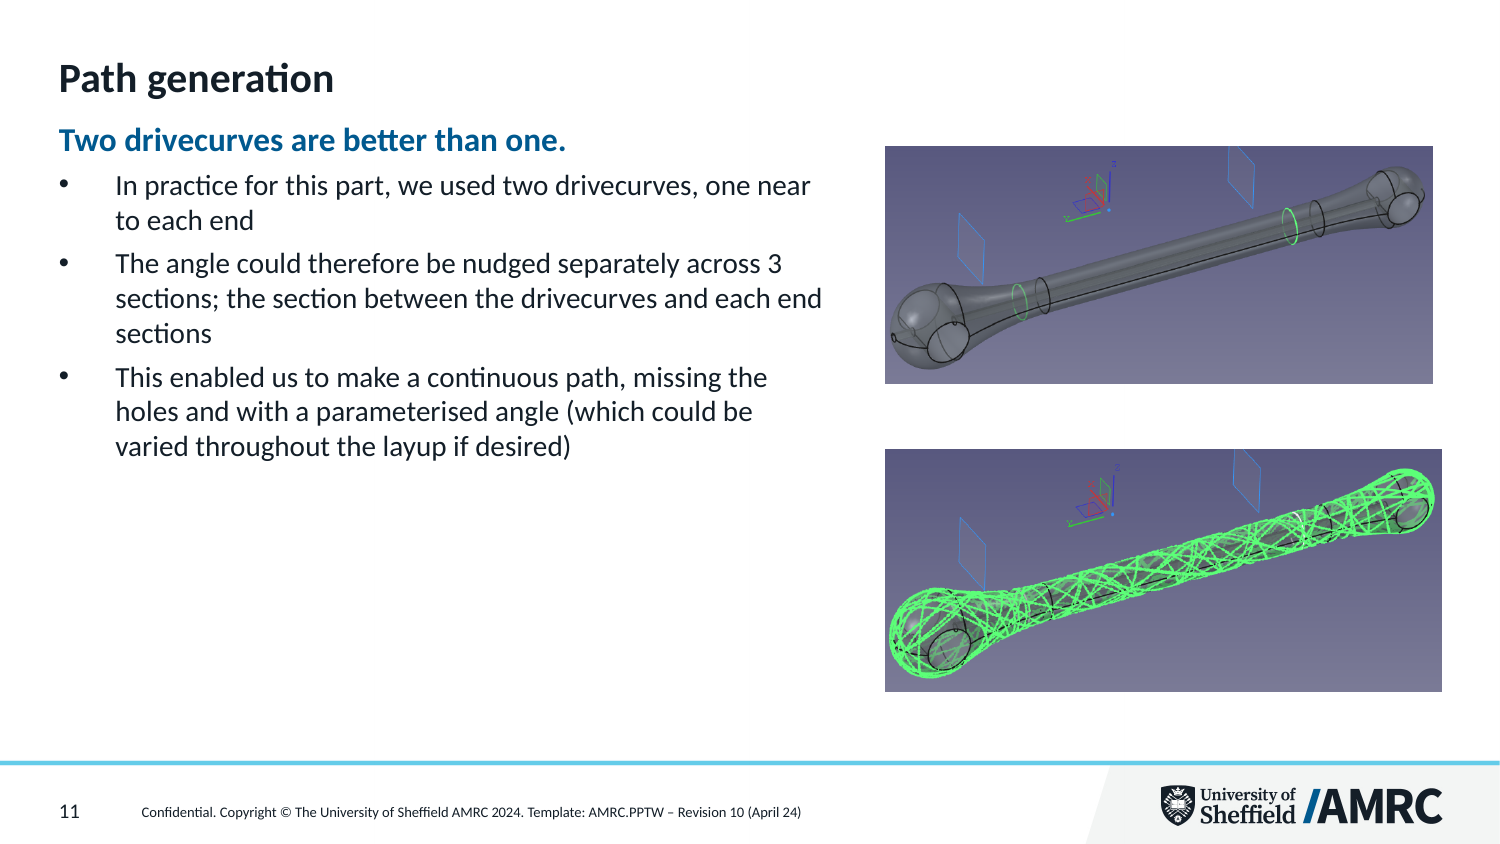

# Path generation
Two drivecurves are better than one.
In practice for this part, we used two drivecurves, one near to each end
The angle could therefore be nudged separately across 3 sections; the section between the drivecurves and each end sections
This enabled us to make a continuous path, missing the holes and with a parameterised angle (which could be varied throughout the layup if desired)
11